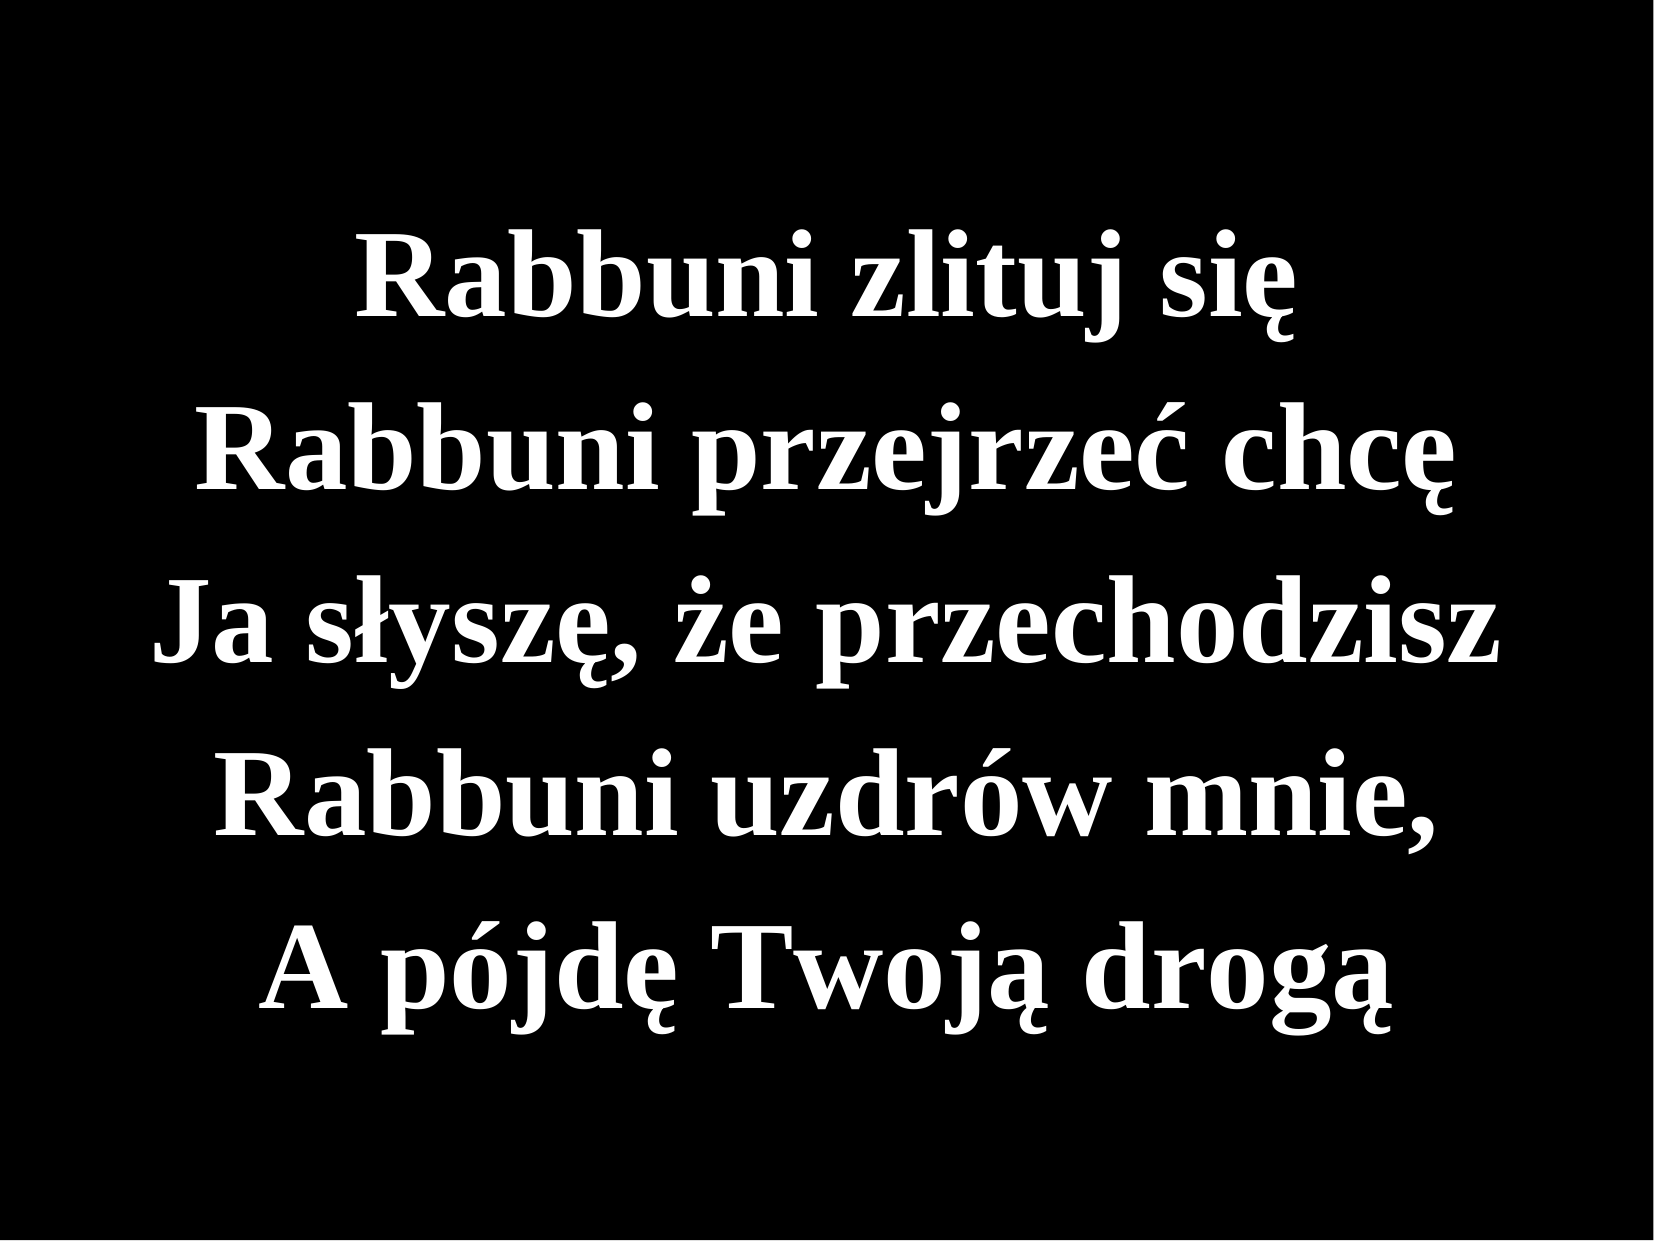

# Rabbuni zlituj się ppp Rabbuni przejrzeć chcę ppp Ja słyszę, że przechodzisz ppp Rabbuni uzdrów mnie, ppp A pójdę Twoją drogą